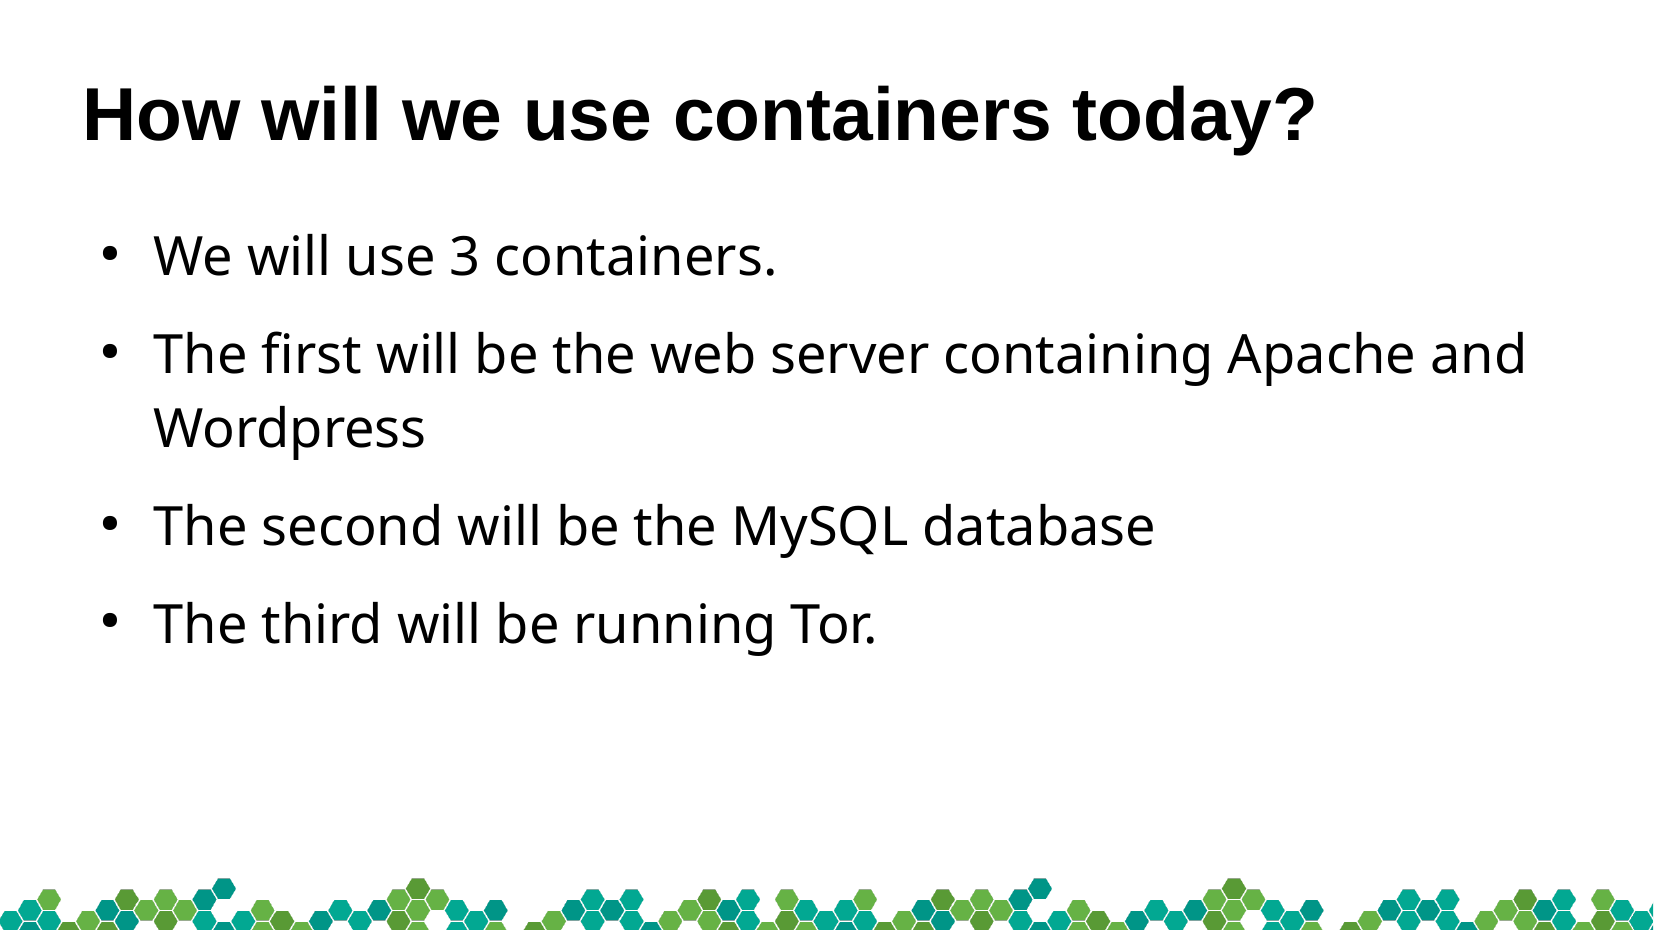

# How will we use containers today?
We will use 3 containers.
The first will be the web server containing Apache and Wordpress
The second will be the MySQL database
The third will be running Tor.